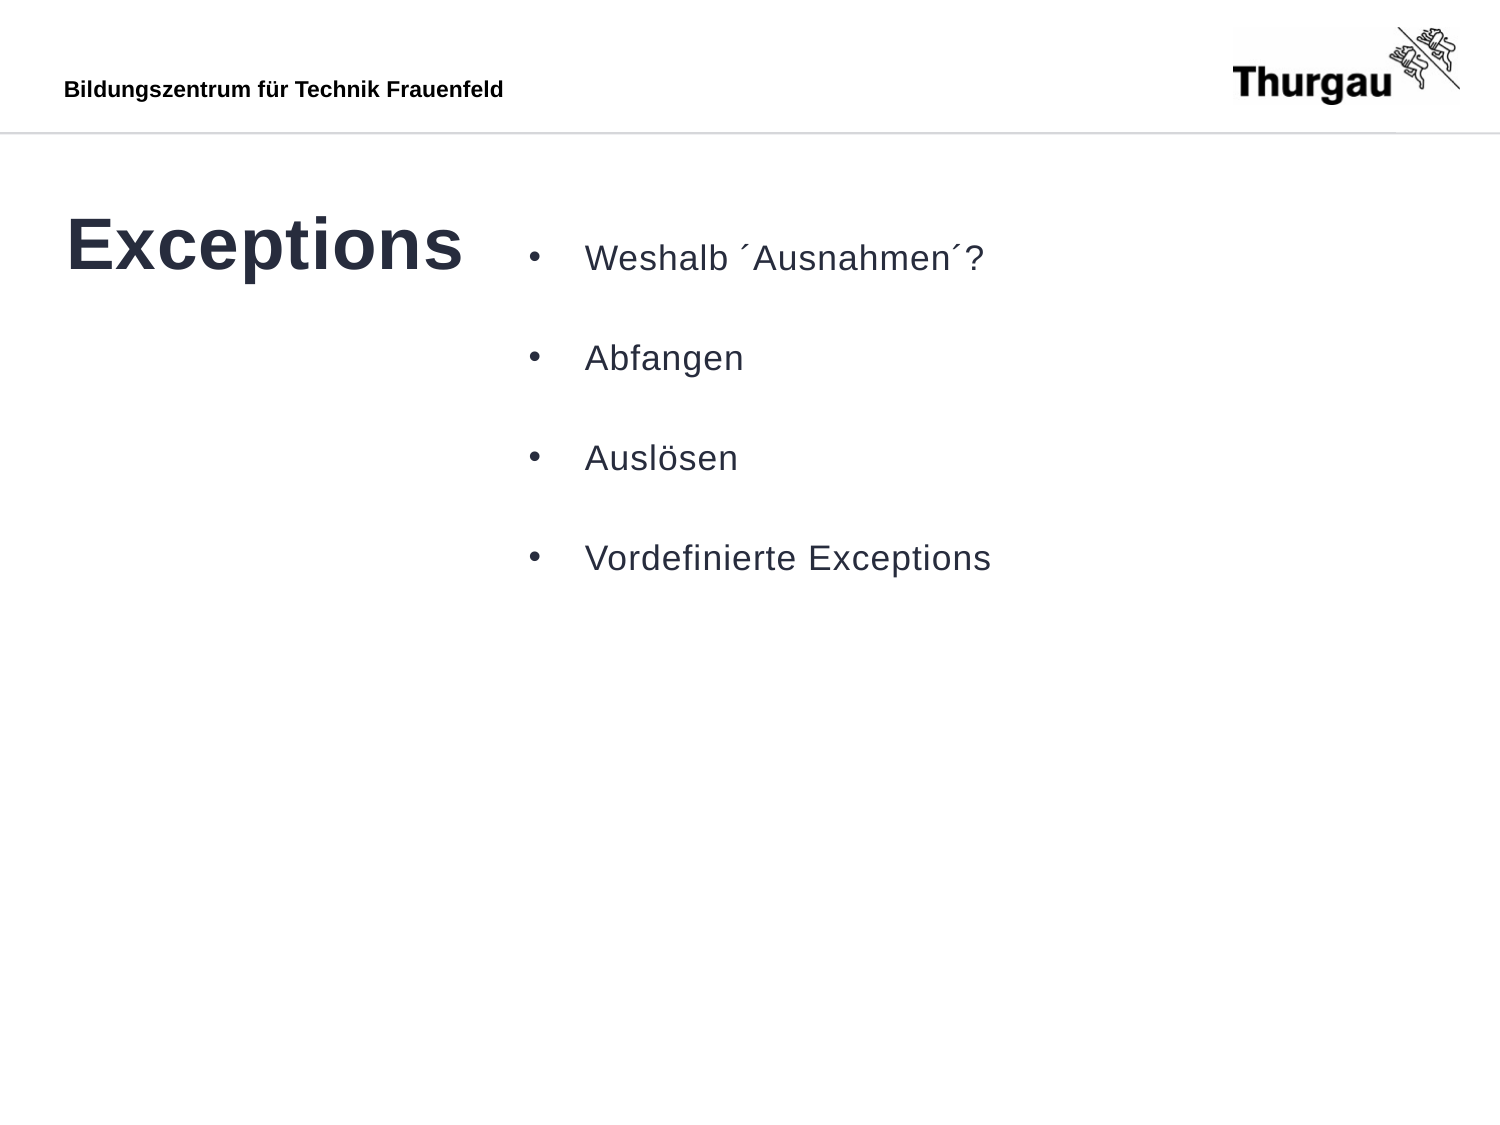

Bildungszentrum für Technik Frauenfeld
Exceptions
Weshalb ´Ausnahmen´?
Abfangen
Auslösen
Vordefinierte Exceptions